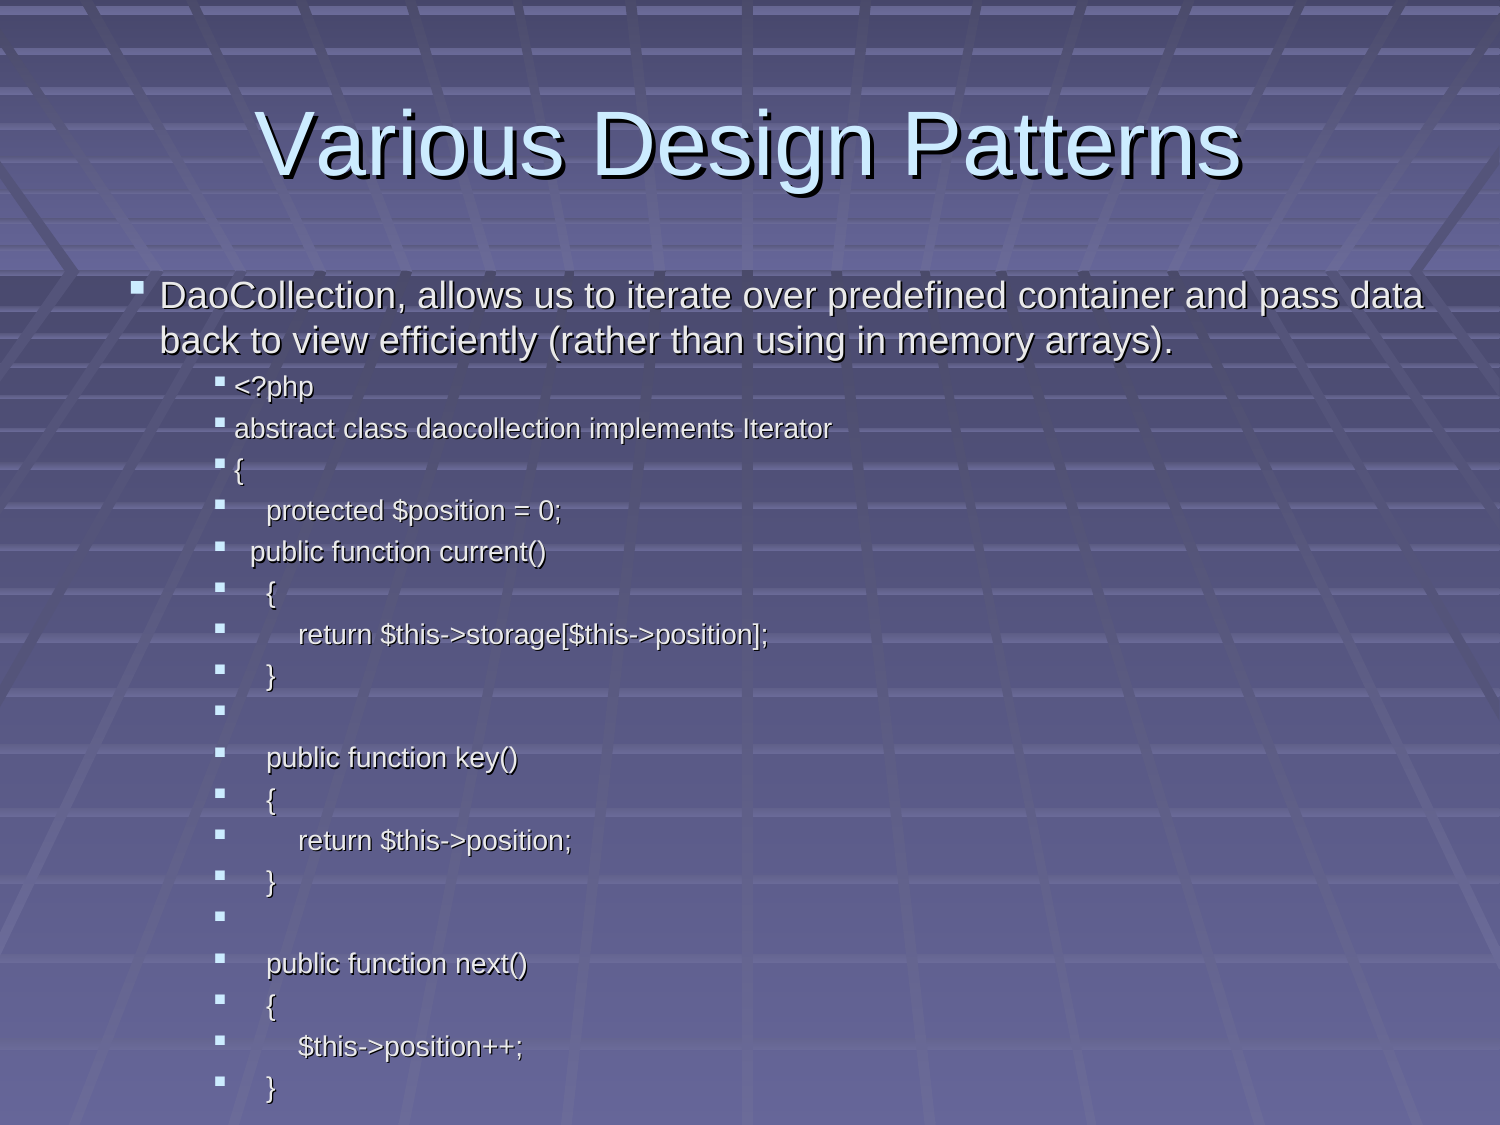

# Various Design Patterns
DaoCollection, allows us to iterate over predefined container and pass data back to view efficiently (rather than using in memory arrays).
<?php
abstract class daocollection implements Iterator
{
 protected $position = 0;
 public function current()
 {
 return $this->storage[$this->position];
 }
 public function key()
 {
 return $this->position;
 }
 public function next()
 {
 $this->position++;
 }